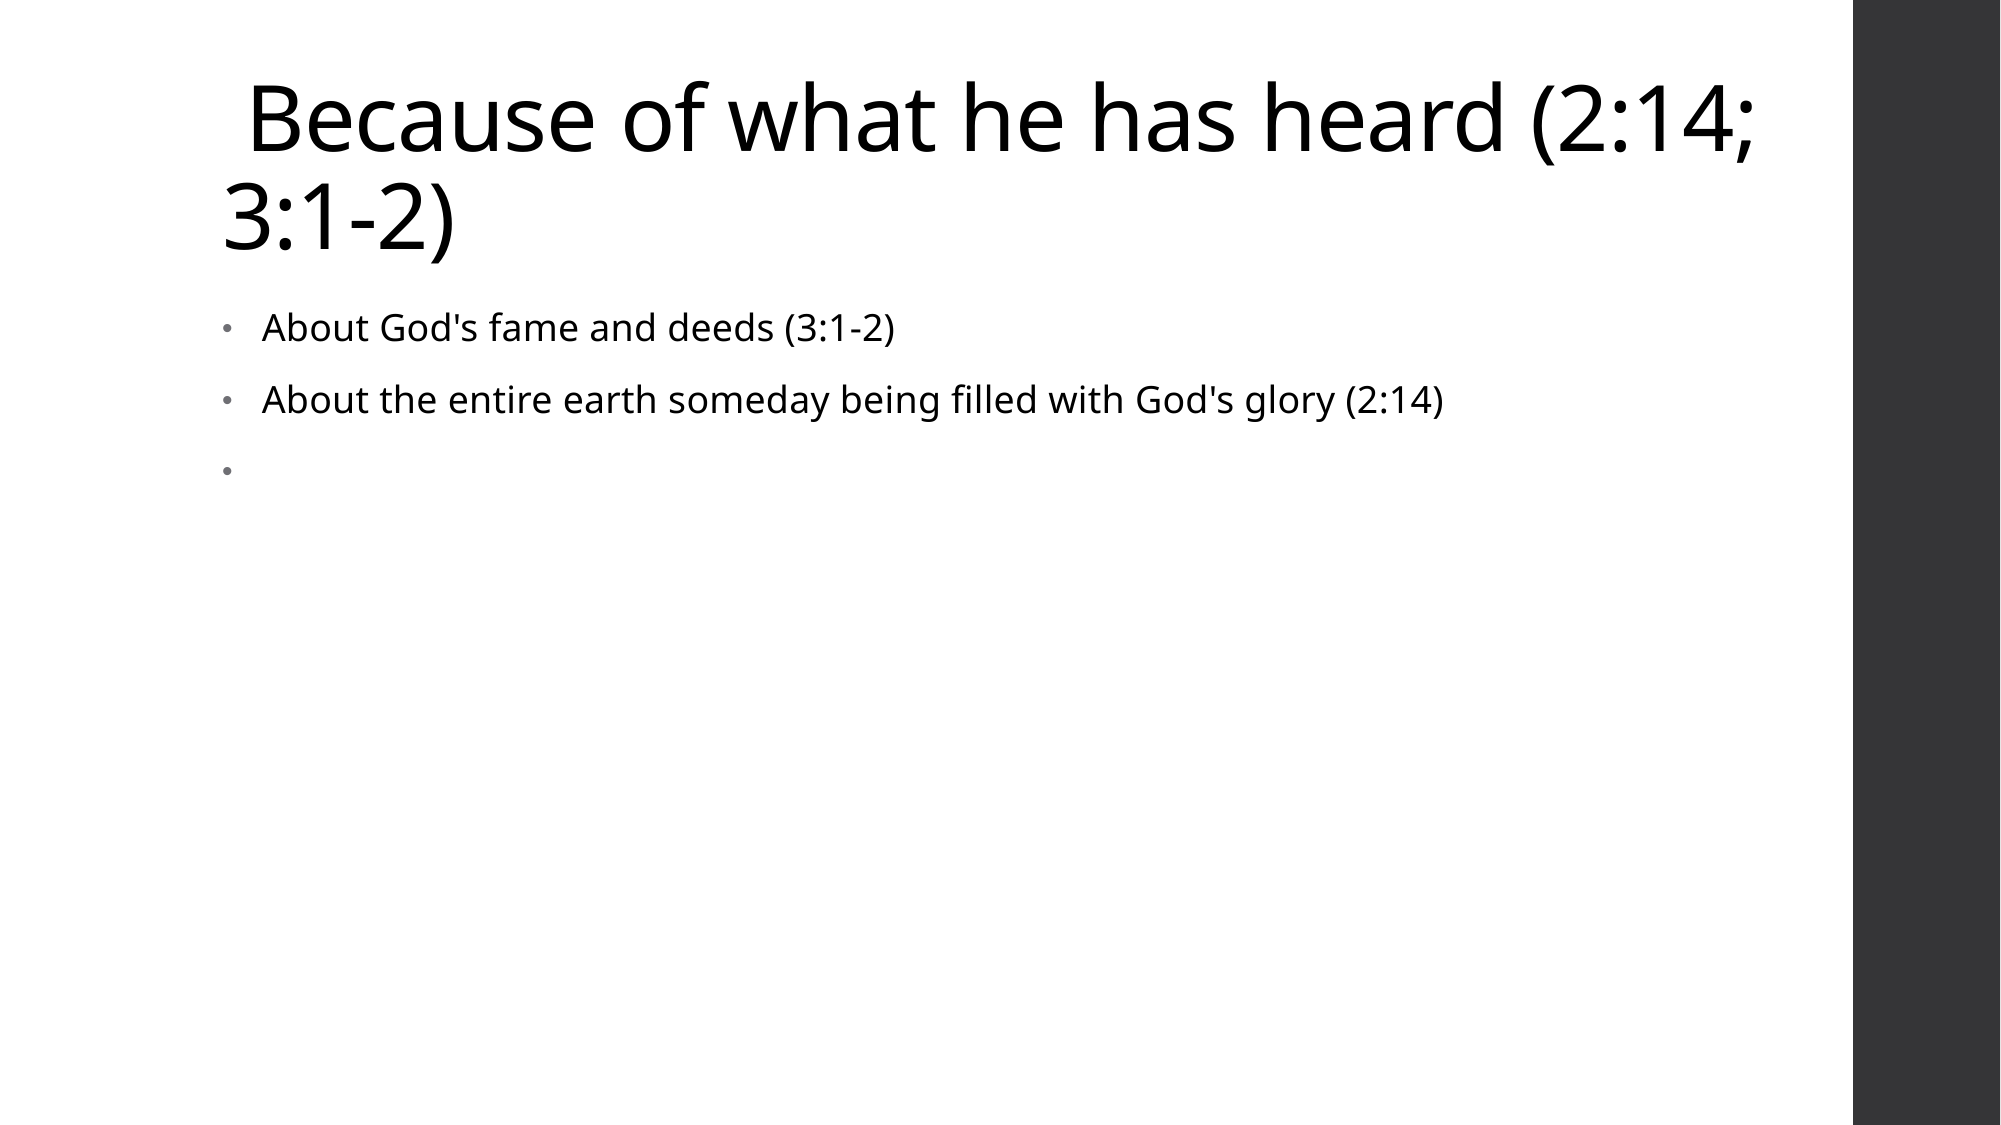

# Because of what he has heard (2:14; 3:1-2)
 About God's fame and deeds (3:1-2)
 About the entire earth someday being filled with God's glory (2:14)